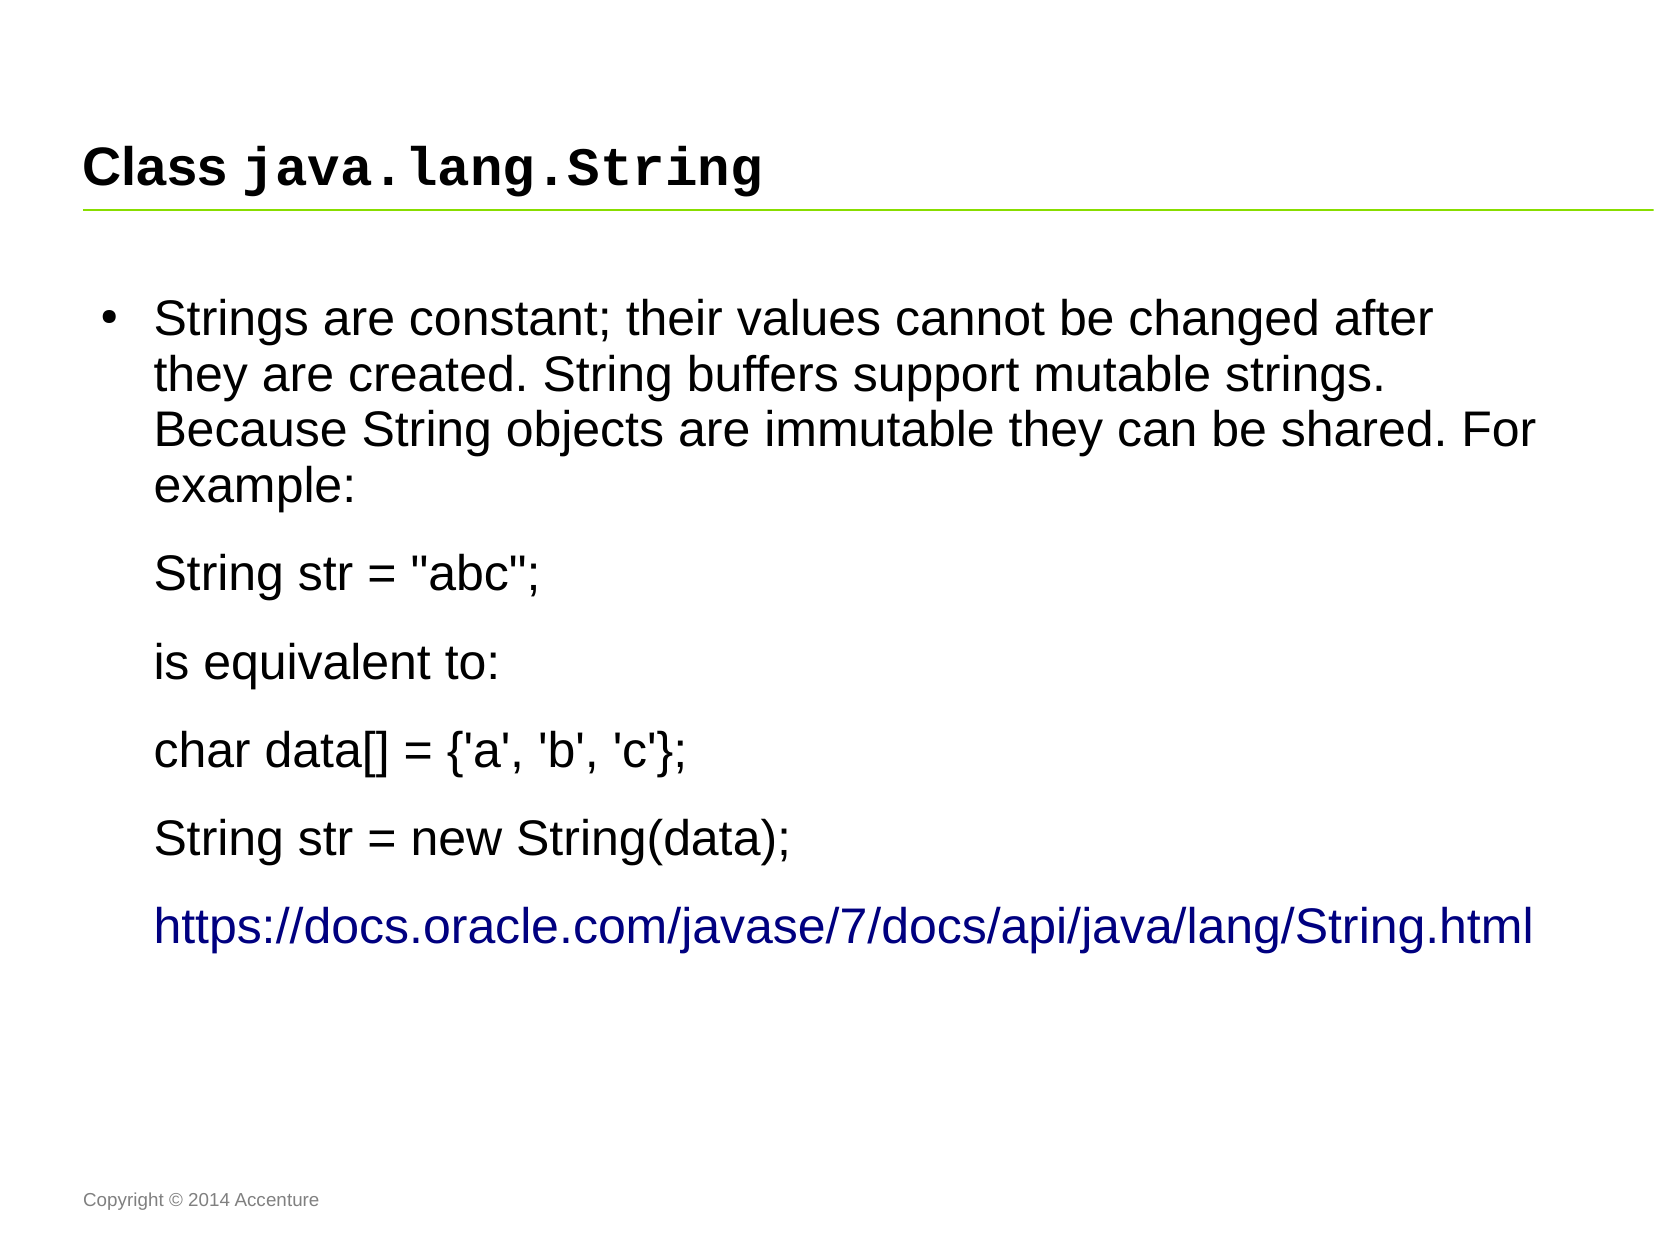

# Class java.lang.String
Strings are constant; their values cannot be changed after they are created. String buffers support mutable strings. Because String objects are immutable they can be shared. For example:
String str = "abc";
is equivalent to:
char data[] = {'a', 'b', 'c'};
String str = new String(data);
https://docs.oracle.com/javase/7/docs/api/java/lang/String.html